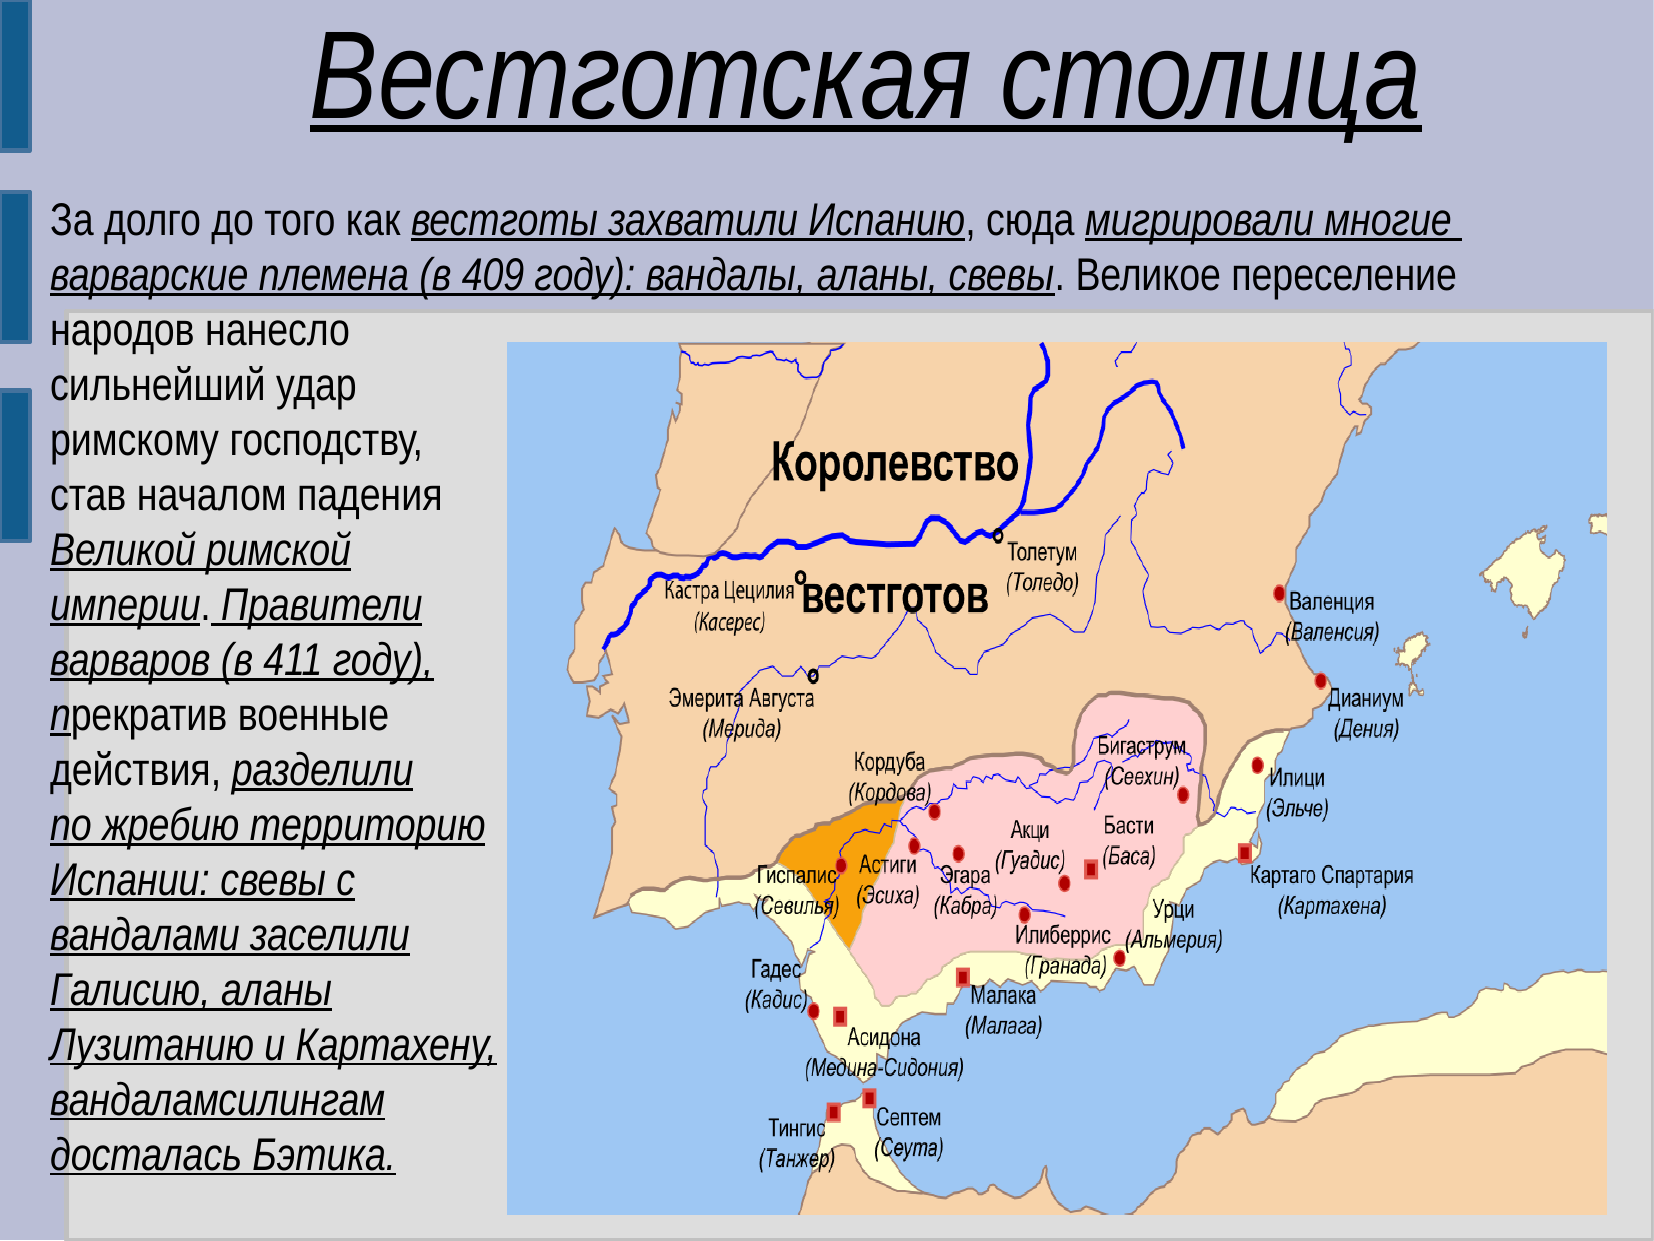

Вестготская столица
За долго до того как вестготы захватили Испанию, сюда мигрировали многие
варварские племена (в 409 году): вандалы, аланы, свевы. Великое переселение
народов нанесло
сильнейший удар
римскому господству,
став началом падения
Великой римской
империи. Правители
варваров (в 411 году),
прекратив военные
действия, разделили
по жребию территорию
Испании: свевы с
вандалами заселили
Галисию, аланы
Лузитанию и Картахену,
вандаламсилингам
досталась Бэтика.